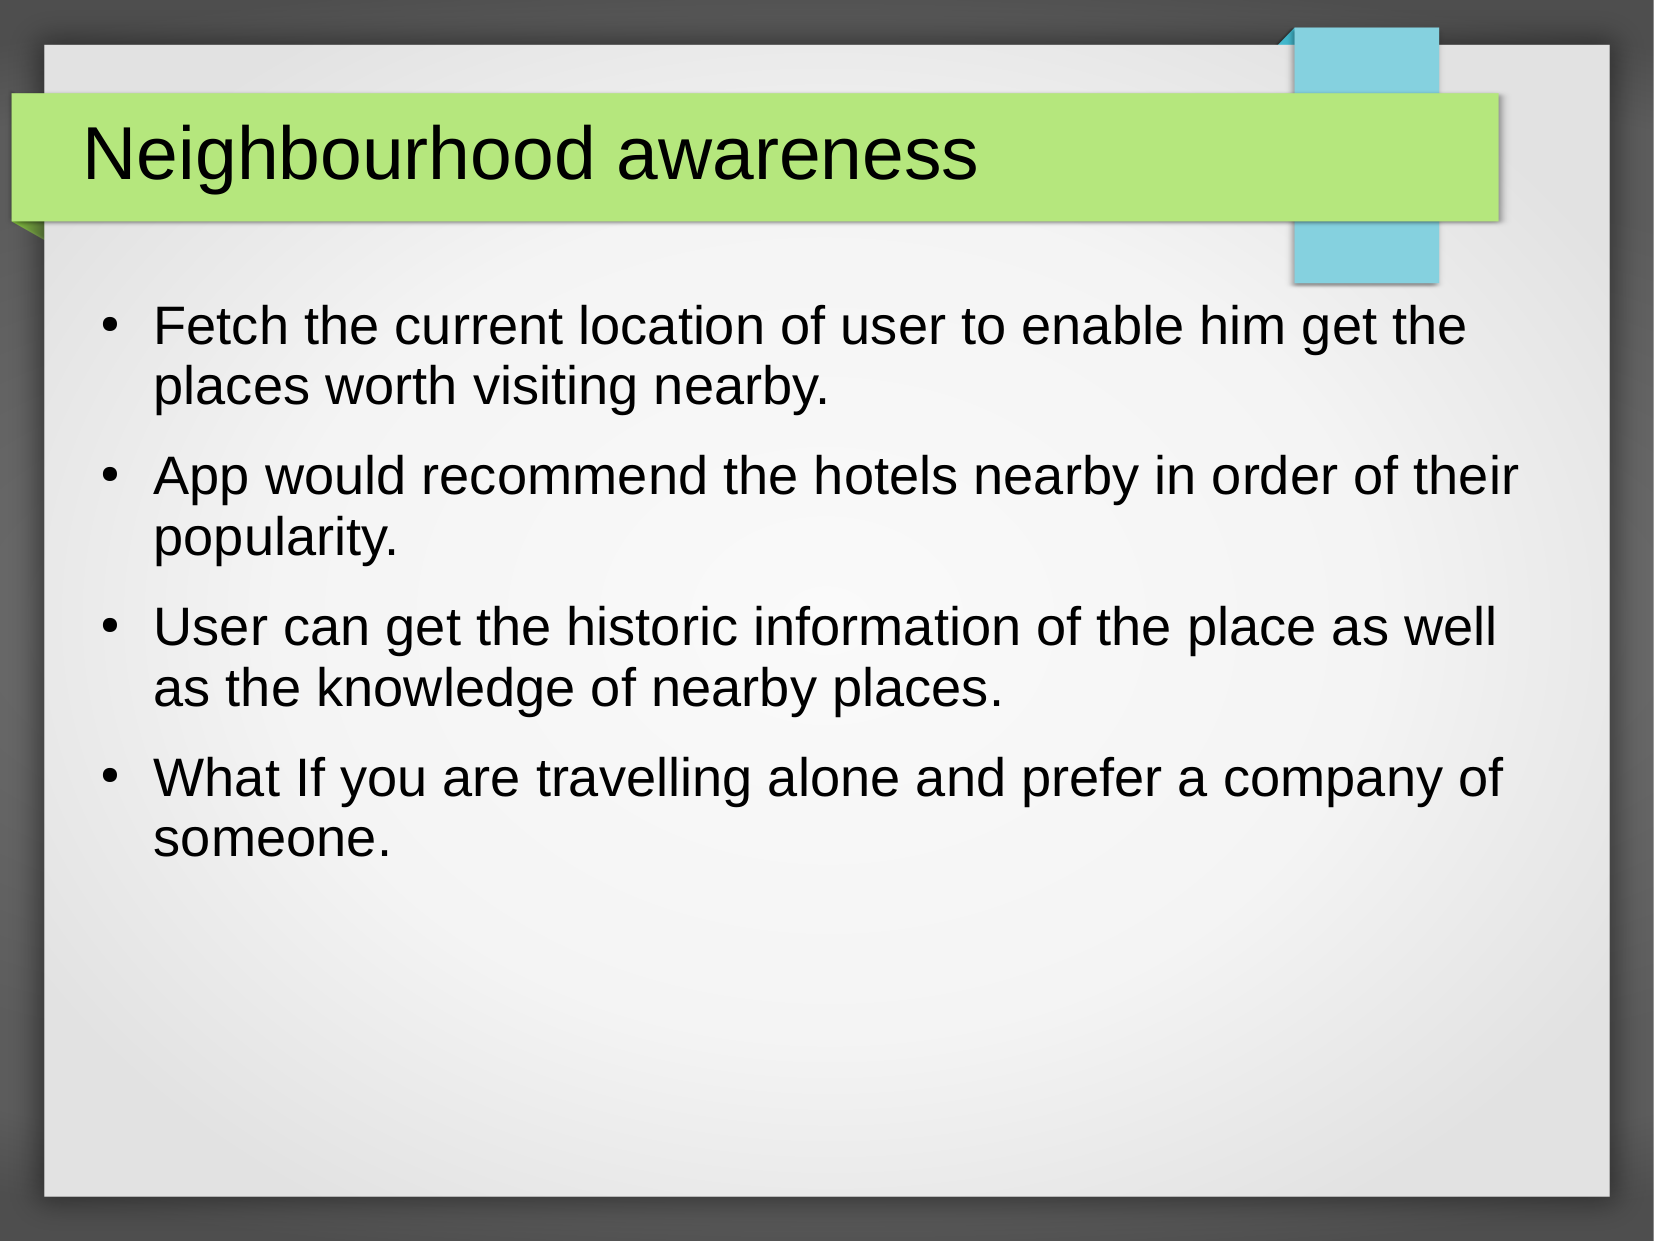

# Neighbourhood awareness
Fetch the current location of user to enable him get the places worth visiting nearby.
App would recommend the hotels nearby in order of their popularity.
User can get the historic information of the place as well as the knowledge of nearby places.
What If you are travelling alone and prefer a company of someone.